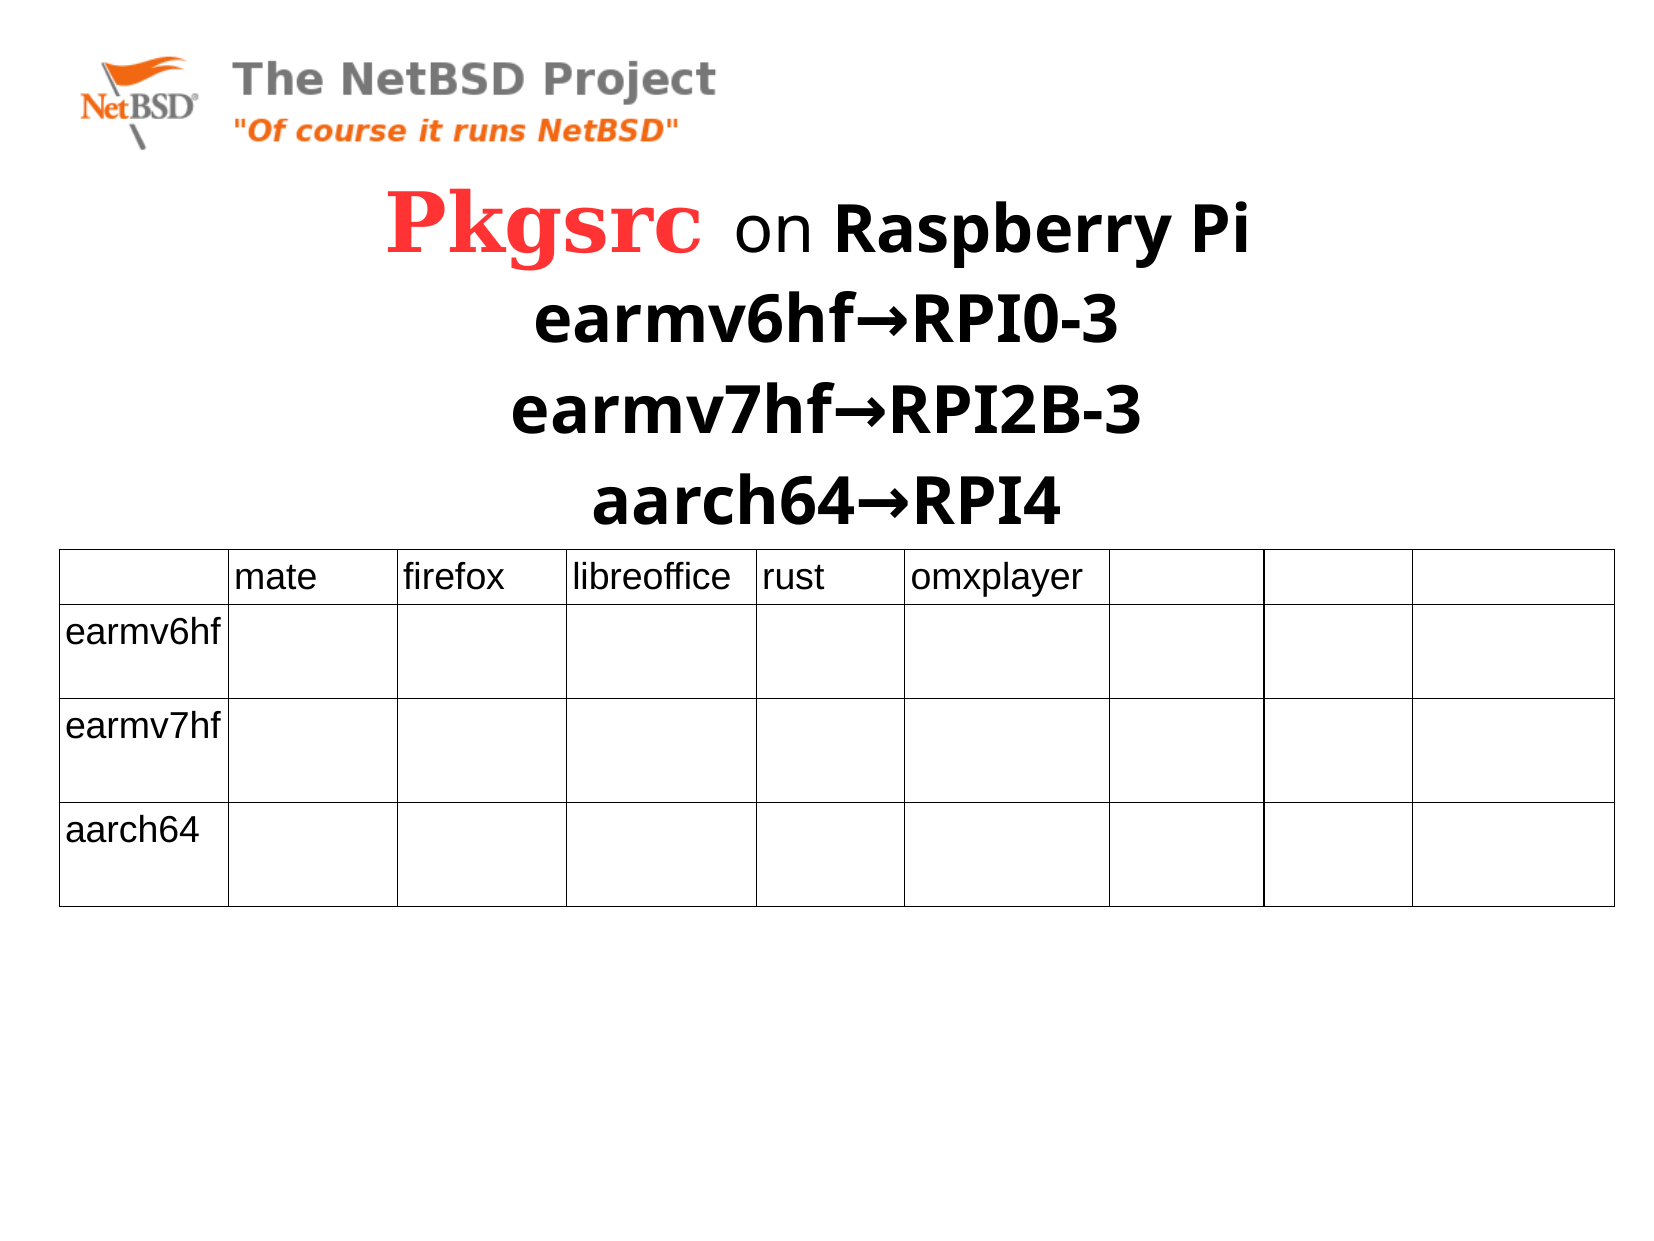

Pkgsrc on Raspberry Pi
earmv6hf→RPI0-3
earmv7hf→RPI2B-3
aarch64→RPI4
| | mate | firefox | libreoffice | rust | omxplayer | | | |
| --- | --- | --- | --- | --- | --- | --- | --- | --- |
| earmv6hf | | | | | | | | |
| earmv7hf | | | | | | | | |
| aarch64 | | | | | | | | |